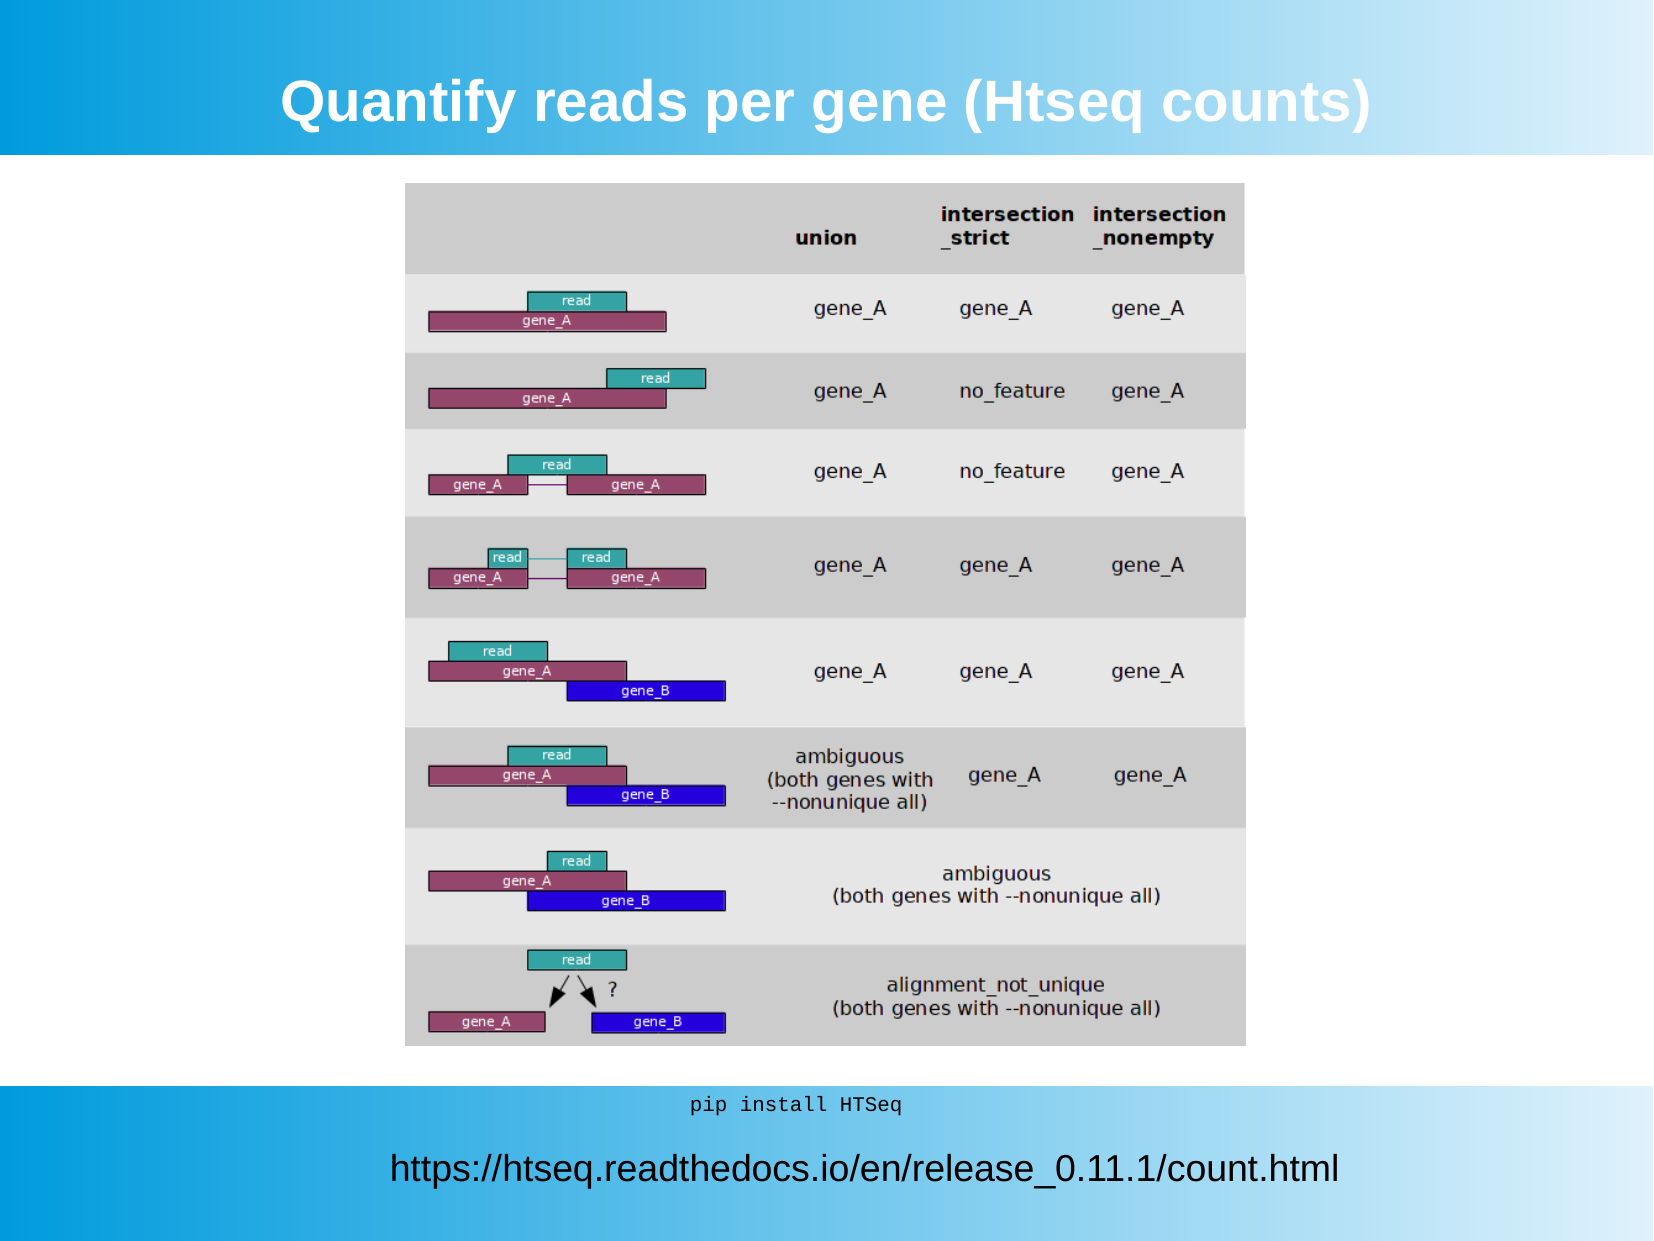

# Quantify reads per gene (Htseq counts)
pip install HTSeq
https://htseq.readthedocs.io/en/release_0.11.1/count.html